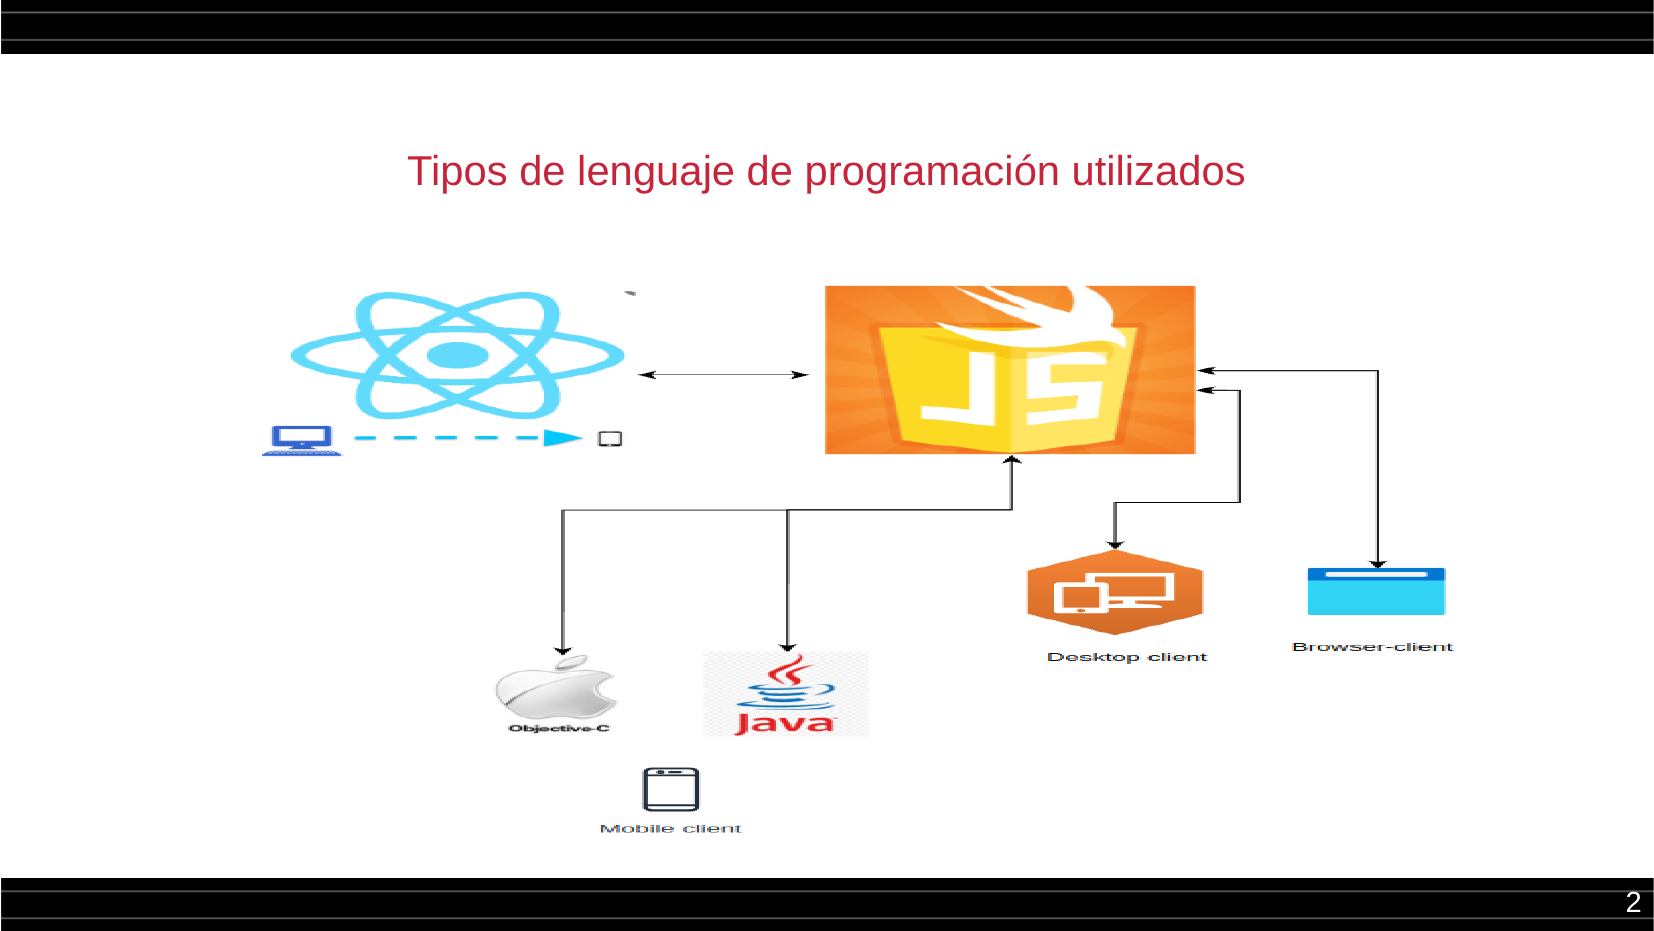

# Tipos de lenguaje de programación utilizados